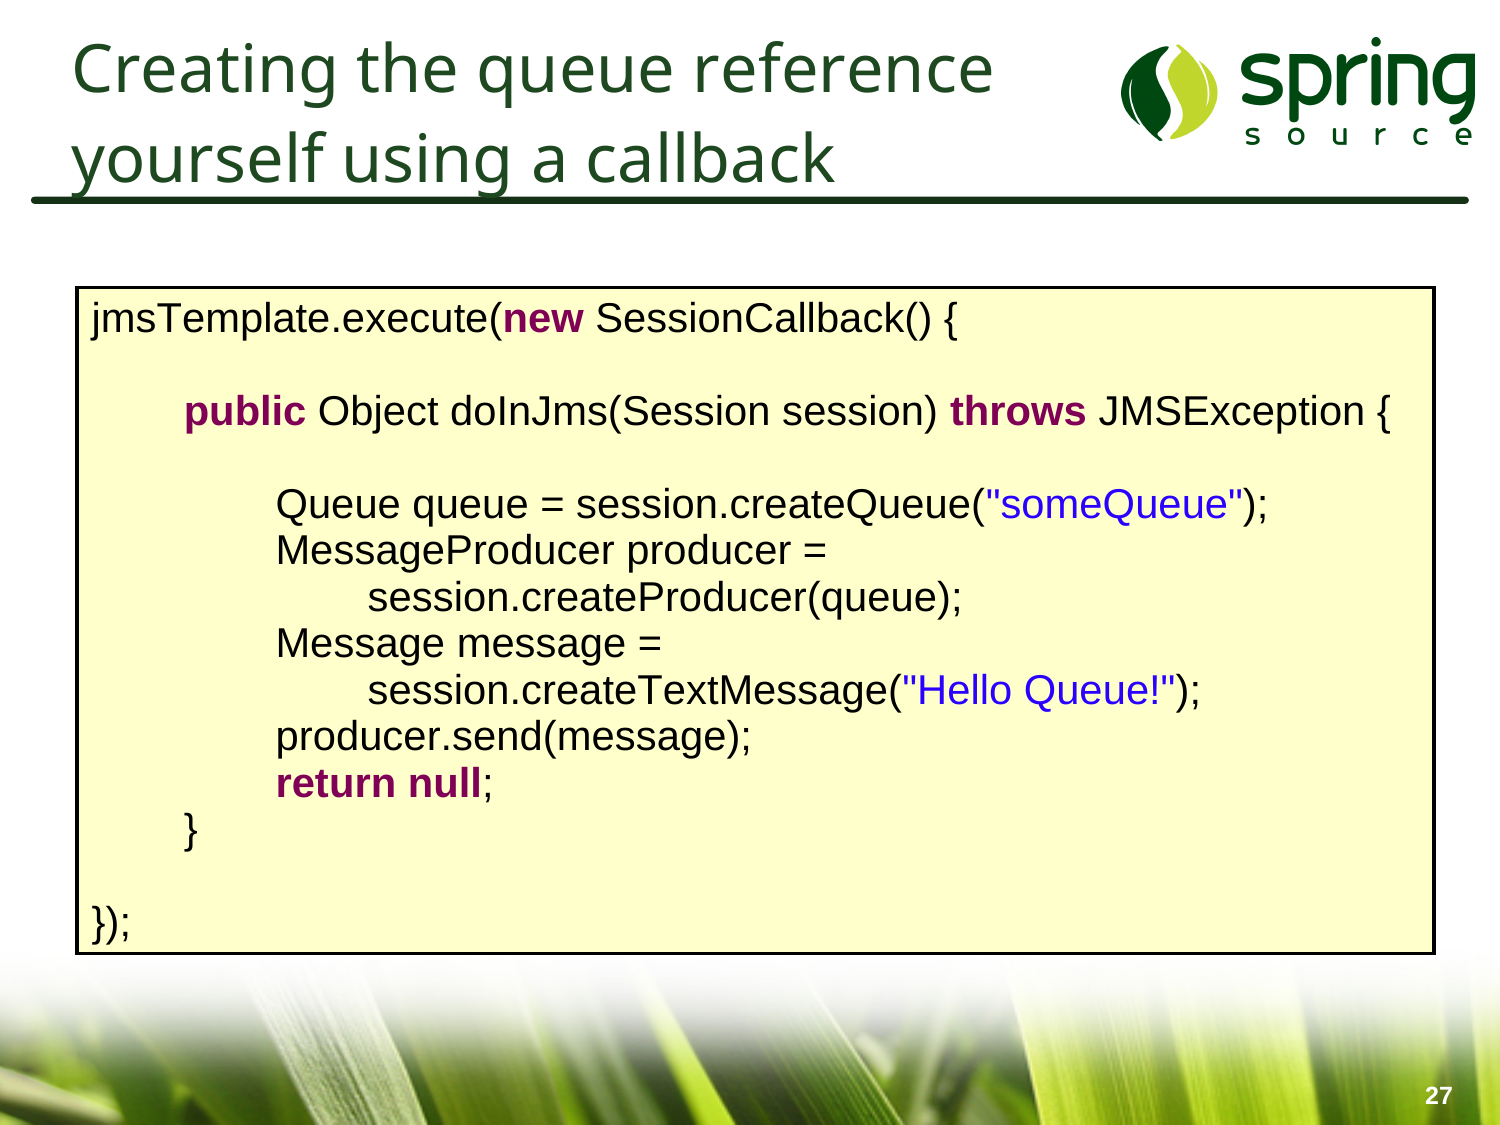

# Creating the queue reference yourself using a callback
jmsTemplate.execute(new SessionCallback() {
 public Object doInJms(Session session) throws JMSException {
 Queue queue = session.createQueue("someQueue");
 MessageProducer producer =
 session.createProducer(queue);
 Message message =
 session.createTextMessage("Hello Queue!");
 producer.send(message);
 return null;
 }
});